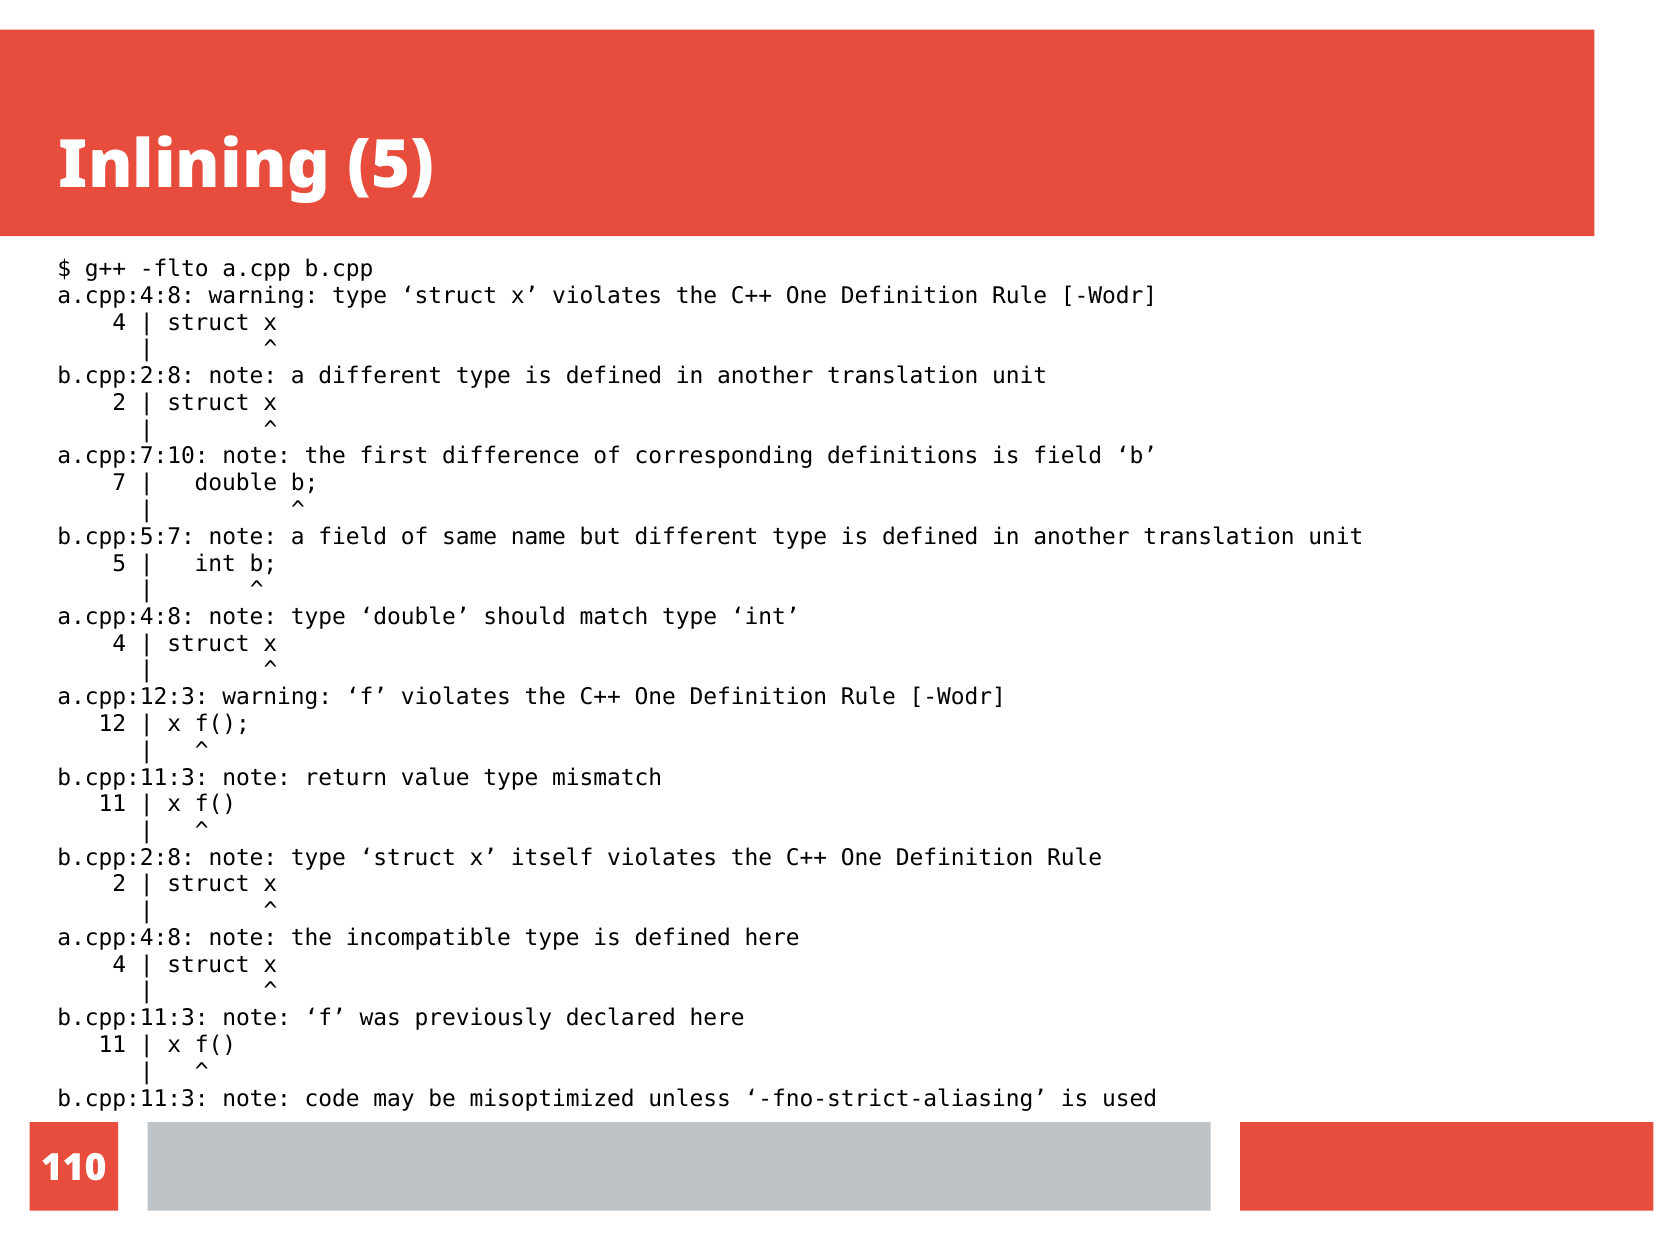

# Inlining (5)
$ g++ -flto a.cpp b.cpp
a.cpp:4:8: warning: type ‘struct x’ violates the C++ One Definition Rule [-Wodr]
 4 | struct x
 | ^
b.cpp:2:8: note: a different type is defined in another translation unit
 2 | struct x
 | ^
a.cpp:7:10: note: the first difference of corresponding definitions is field ‘b’
 7 | double b;
 | ^
b.cpp:5:7: note: a field of same name but different type is defined in another translation unit
 5 | int b;
 | ^
a.cpp:4:8: note: type ‘double’ should match type ‘int’
 4 | struct x
 | ^
a.cpp:12:3: warning: ‘f’ violates the C++ One Definition Rule [-Wodr]
 12 | x f();
 | ^
b.cpp:11:3: note: return value type mismatch
 11 | x f()
 | ^
b.cpp:2:8: note: type ‘struct x’ itself violates the C++ One Definition Rule
 2 | struct x
 | ^
a.cpp:4:8: note: the incompatible type is defined here
 4 | struct x
 | ^
b.cpp:11:3: note: ‘f’ was previously declared here
 11 | x f()
 | ^
b.cpp:11:3: note: code may be misoptimized unless ‘-fno-strict-aliasing’ is used
110